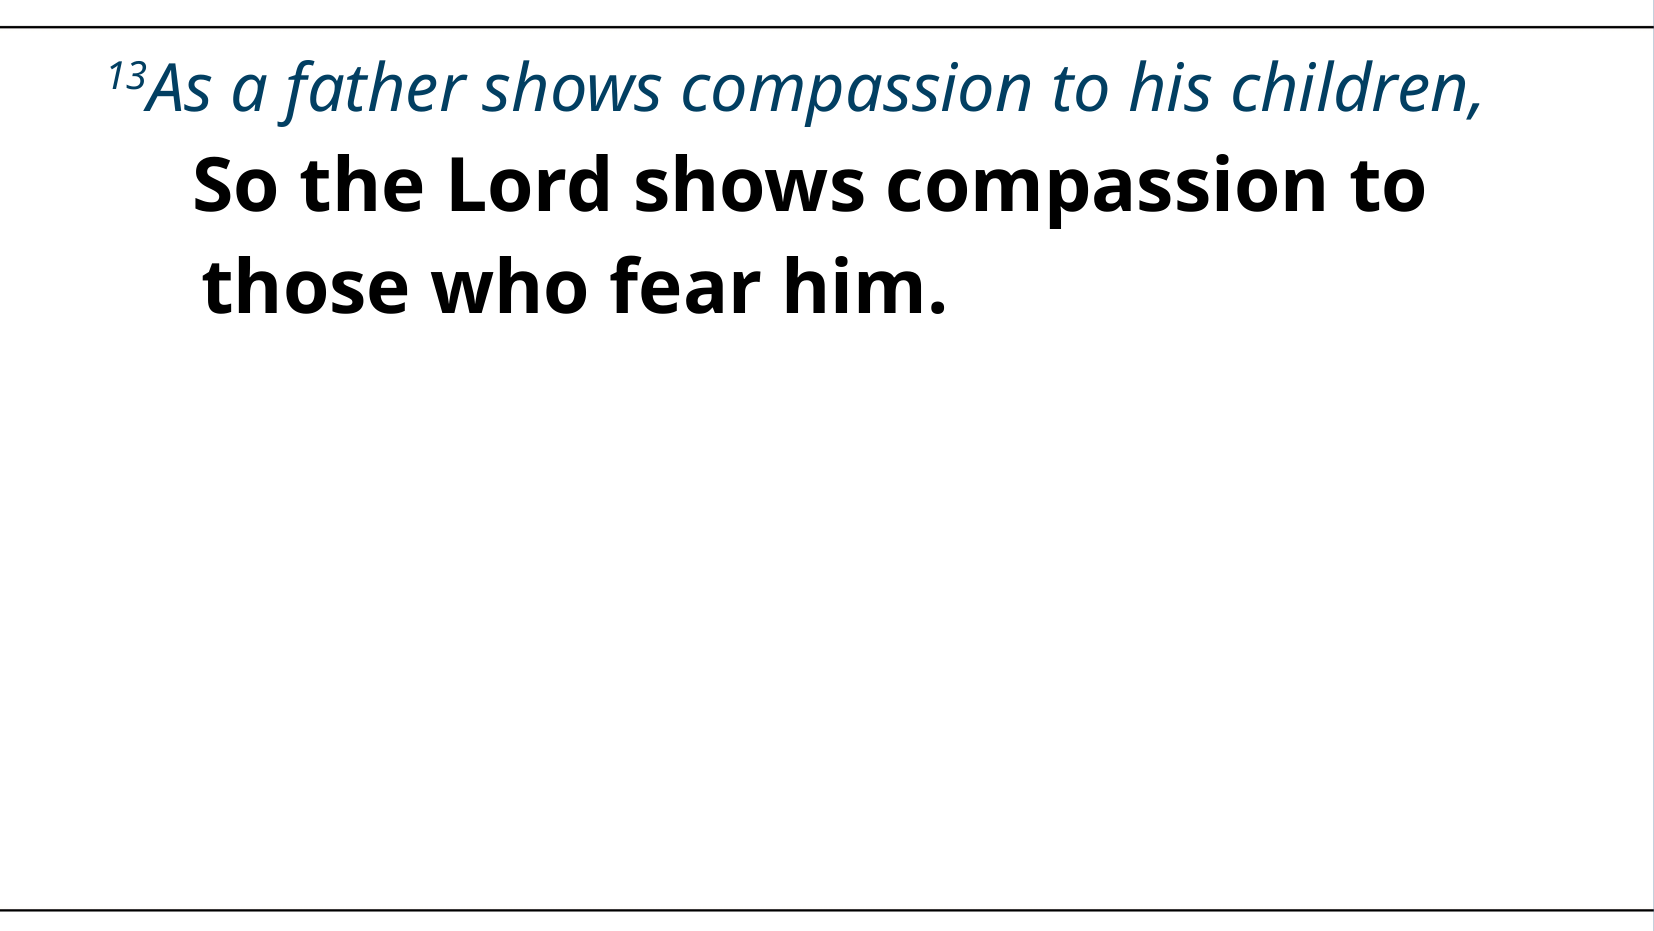

13As a father shows compassion to his children,
 So the Lord shows compassion to
 those who fear him.